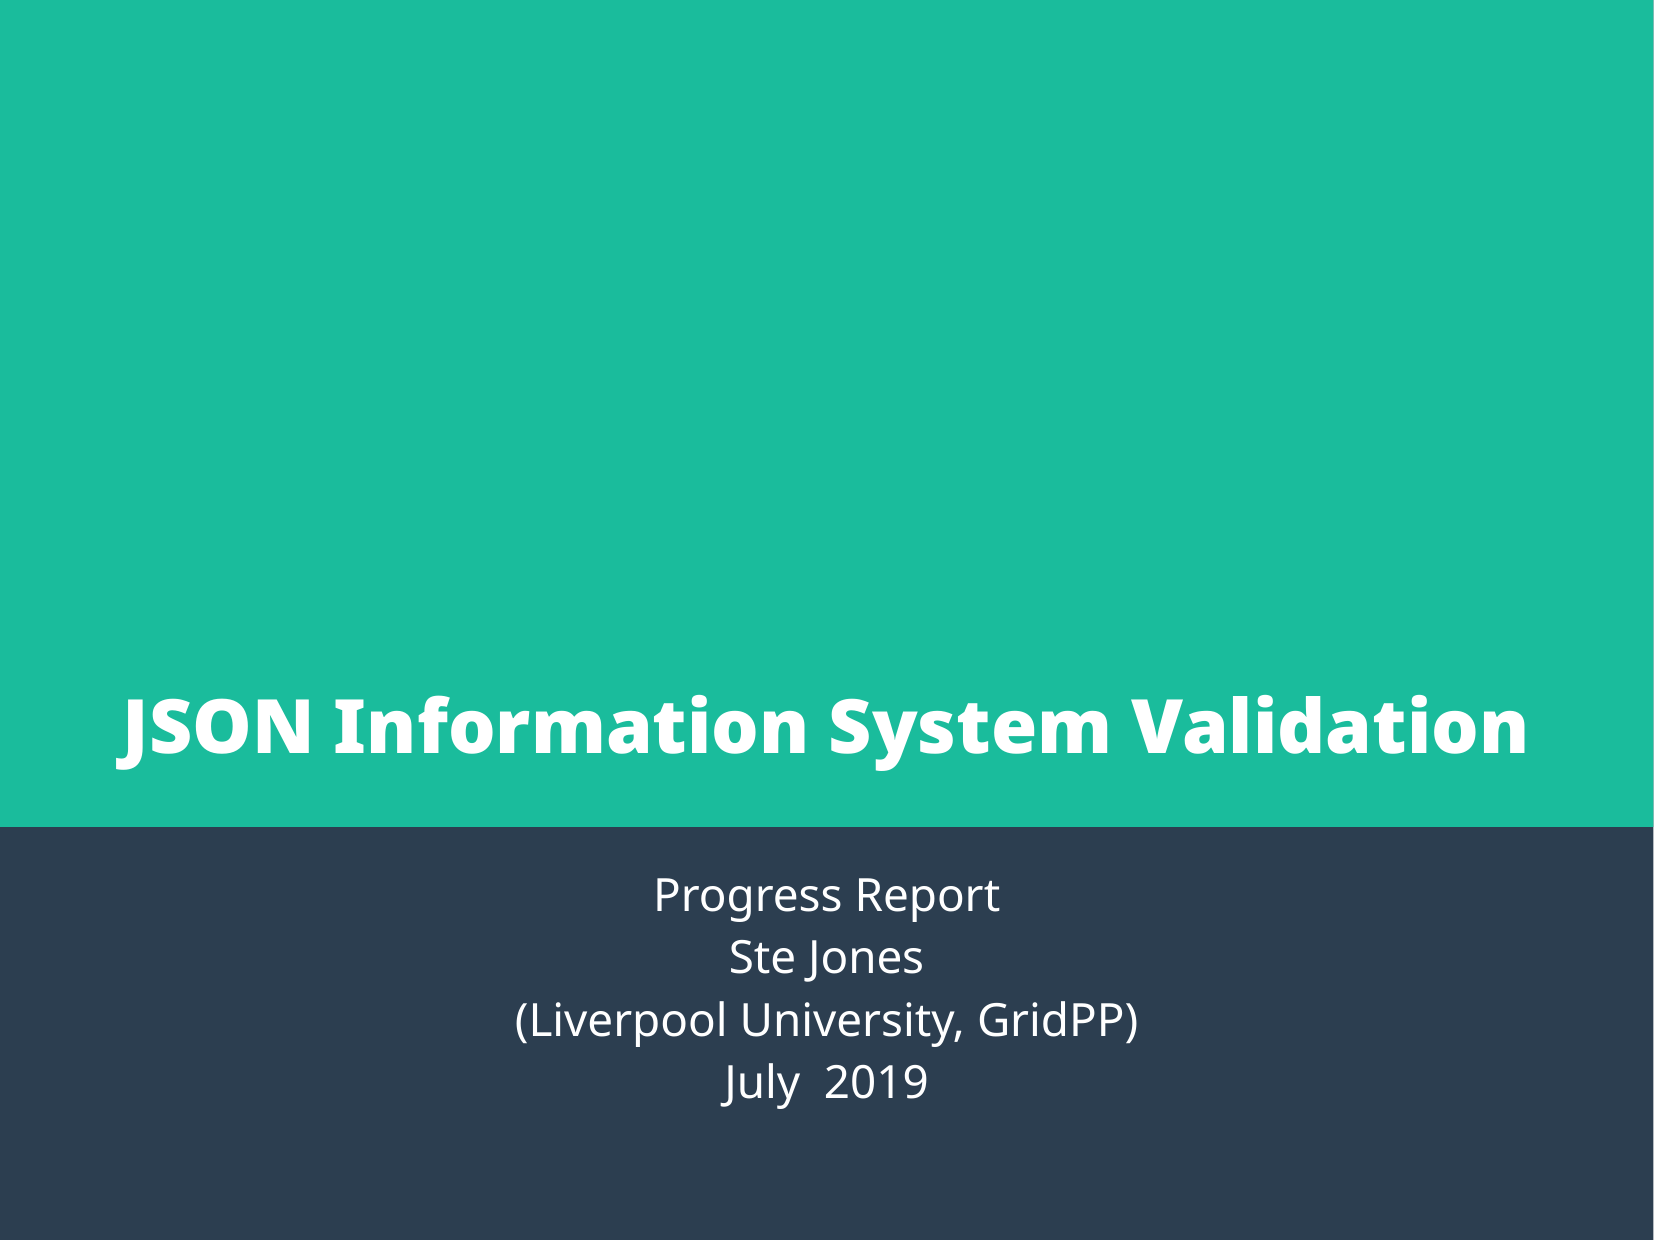

# JSON Information System Validation
Progress Report
Ste Jones
(Liverpool University, GridPP)
July 2019